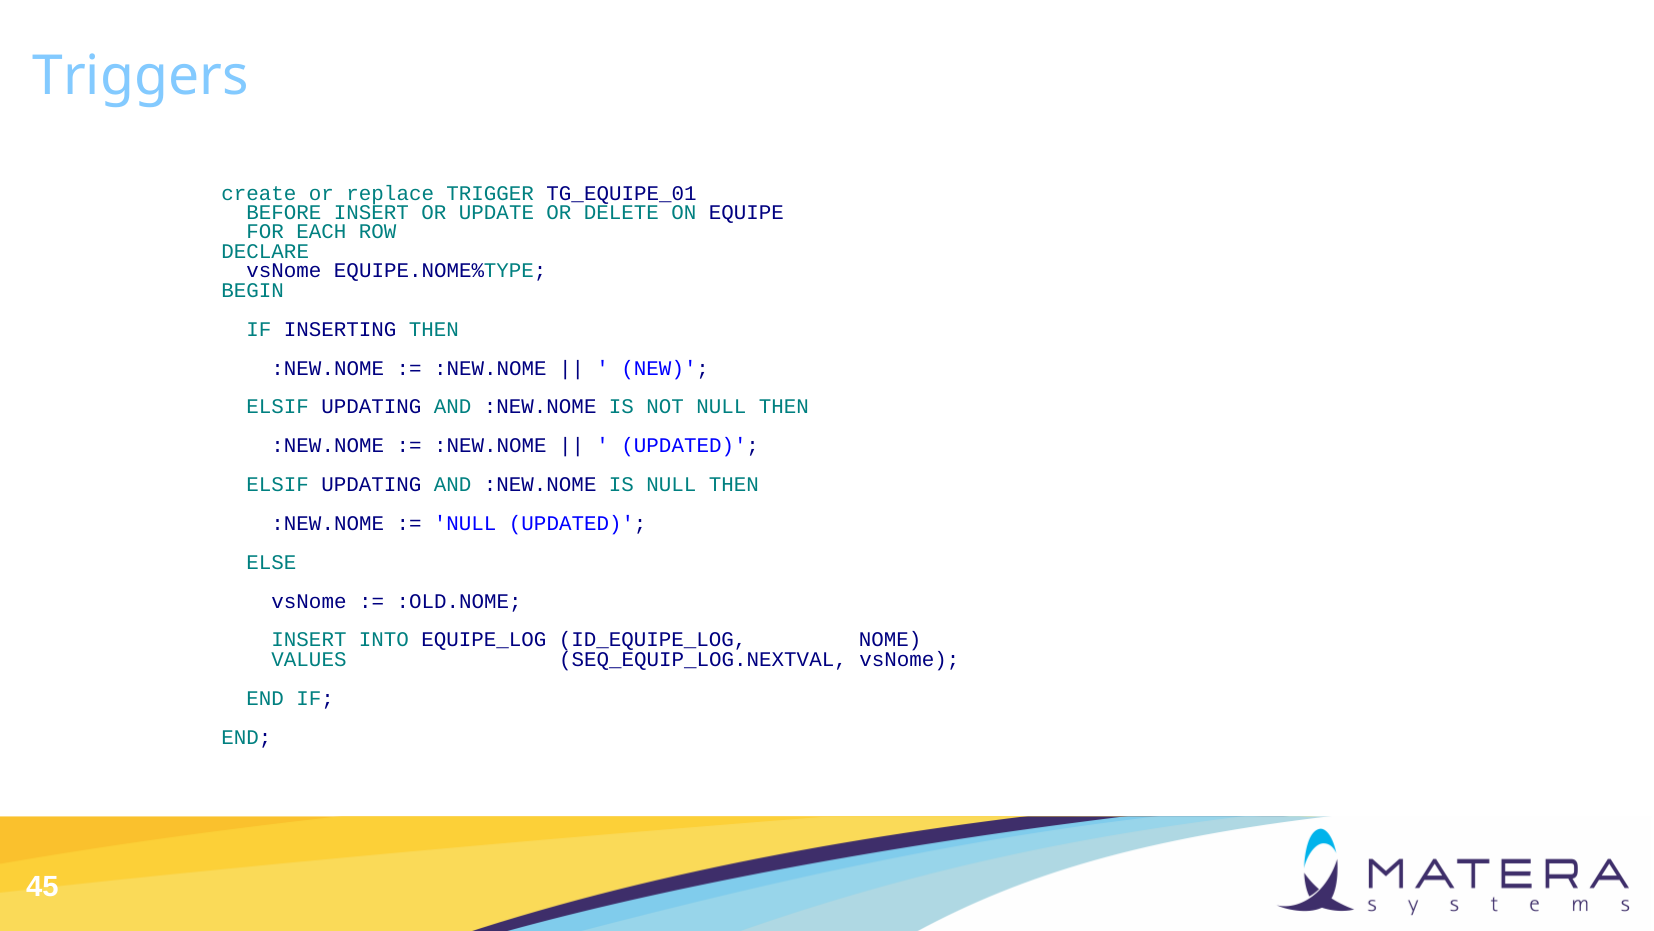

# Triggers
create or replace TRIGGER TG_EQUIPE_01
 BEFORE INSERT OR UPDATE OR DELETE ON EQUIPE
 FOR EACH ROW
DECLARE
 vsNome EQUIPE.NOME%TYPE;
BEGIN
 IF INSERTING THEN
 :NEW.NOME := :NEW.NOME || ' (NEW)';
 ELSIF UPDATING AND :NEW.NOME IS NOT NULL THEN
 :NEW.NOME := :NEW.NOME || ' (UPDATED)';
 ELSIF UPDATING AND :NEW.NOME IS NULL THEN
 :NEW.NOME := 'NULL (UPDATED)';
 ELSE
 vsNome := :OLD.NOME;
 INSERT INTO EQUIPE_LOG (ID_EQUIPE_LOG, NOME)
 VALUES (SEQ_EQUIP_LOG.NEXTVAL, vsNome);
 END IF;
END;